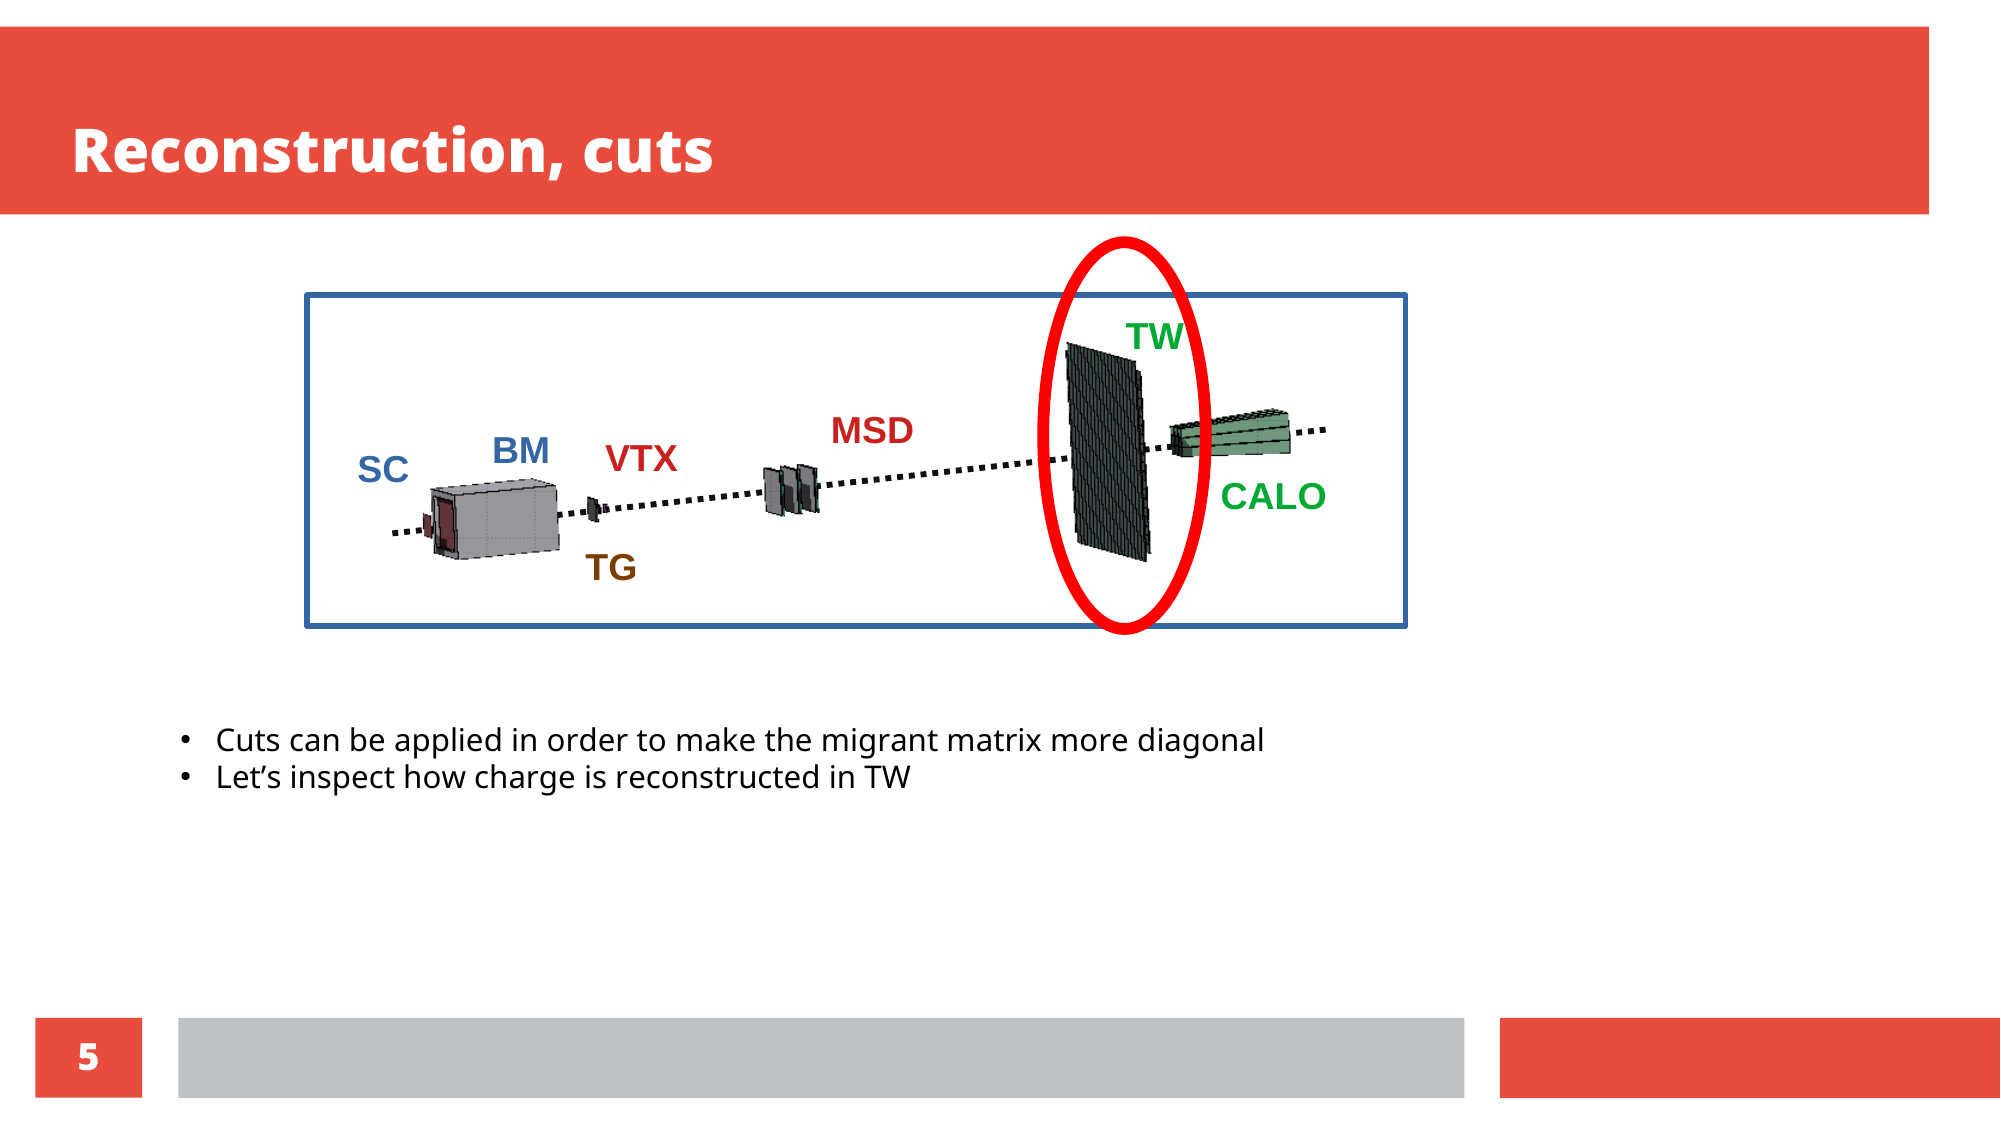

# Reconstruction, cuts
TW
MSD
BM
VTX
SC
CALO
TG
Cuts can be applied in order to make the migrant matrix more diagonal
Let’s inspect how charge is reconstructed in TW
5